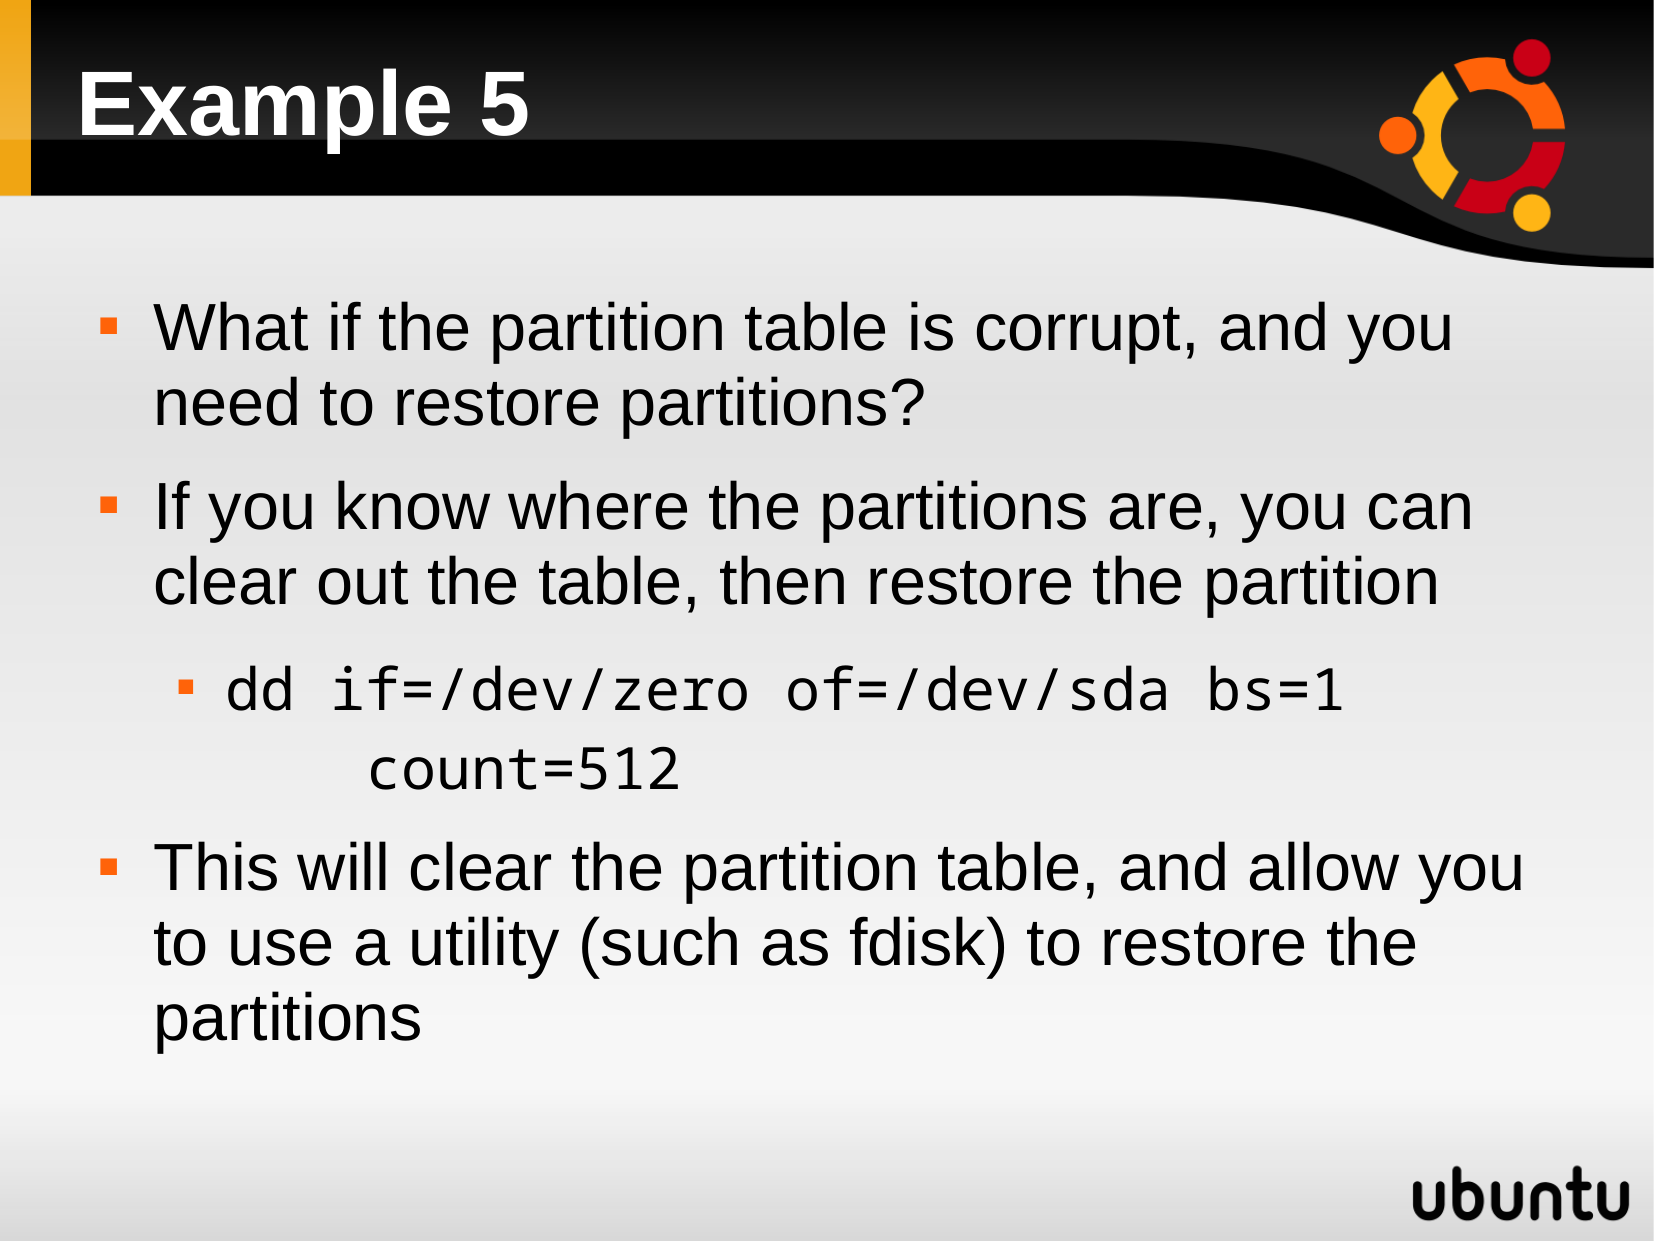

# Example 5
What if the partition table is corrupt, and you need to restore partitions?
If you know where the partitions are, you can clear out the table, then restore the partition
dd if=/dev/zero of=/dev/sda bs=1 count=512
This will clear the partition table, and allow you to use a utility (such as fdisk) to restore the partitions